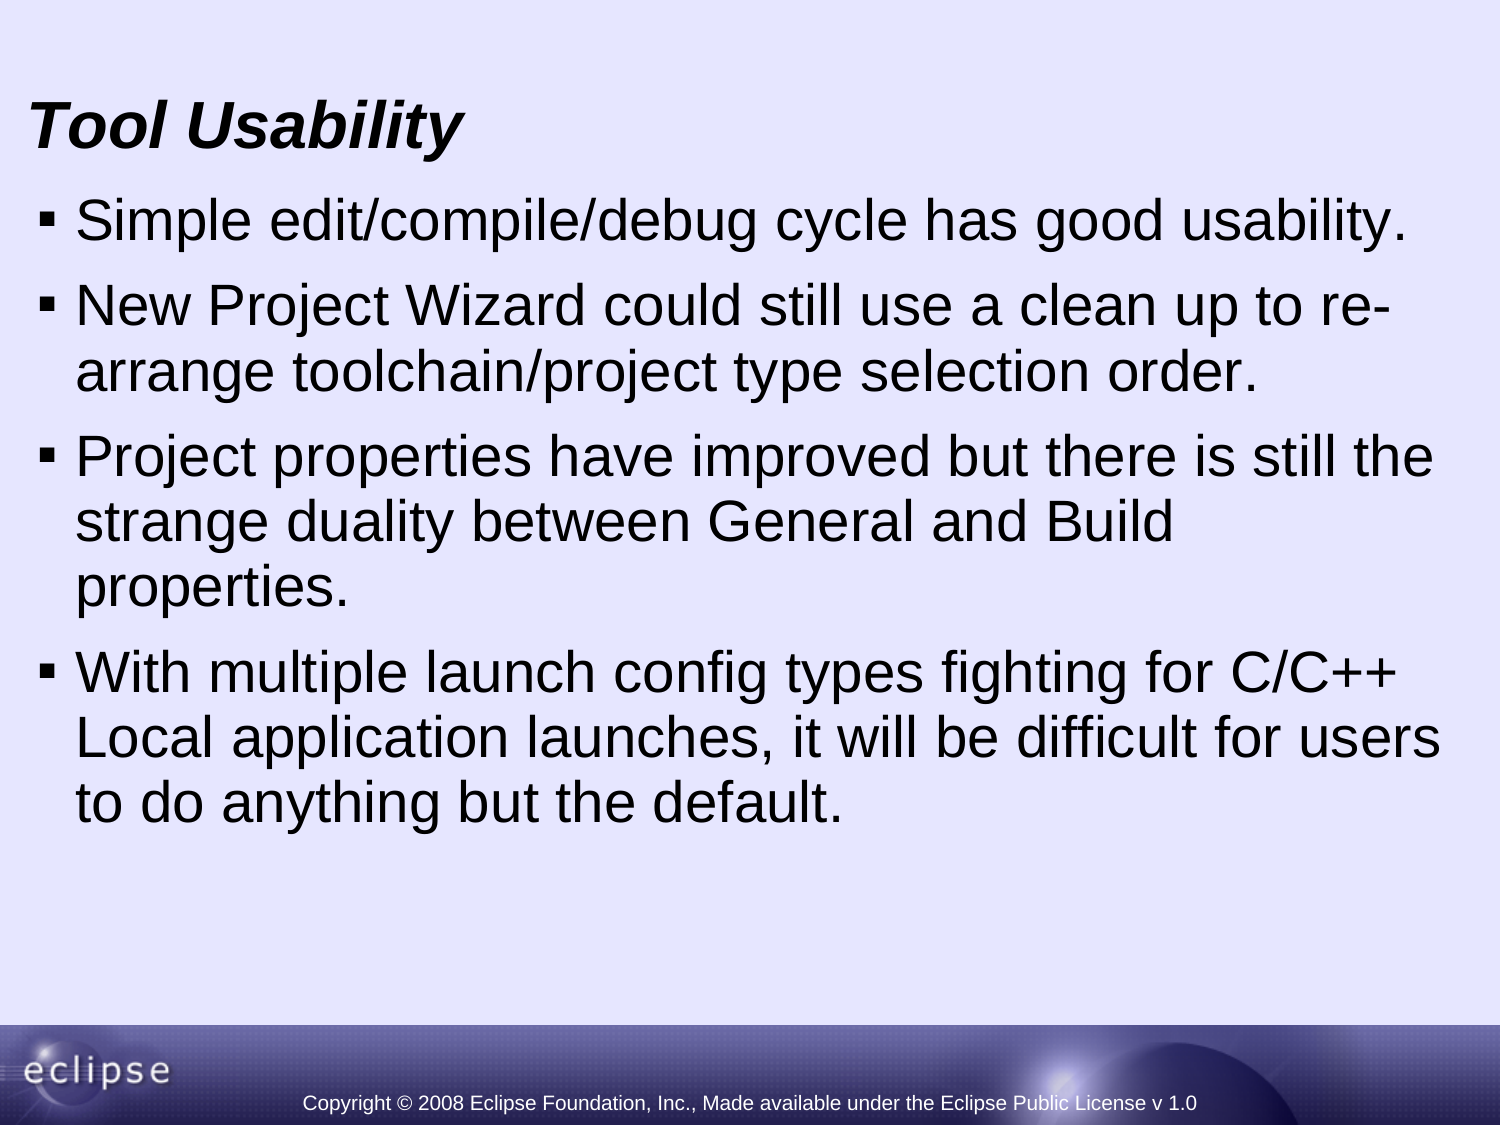

# Tool Usability
Simple edit/compile/debug cycle has good usability.
New Project Wizard could still use a clean up to re-arrange toolchain/project type selection order.
Project properties have improved but there is still the strange duality between General and Build properties.
With multiple launch config types fighting for C/C++ Local application launches, it will be difficult for users to do anything but the default.